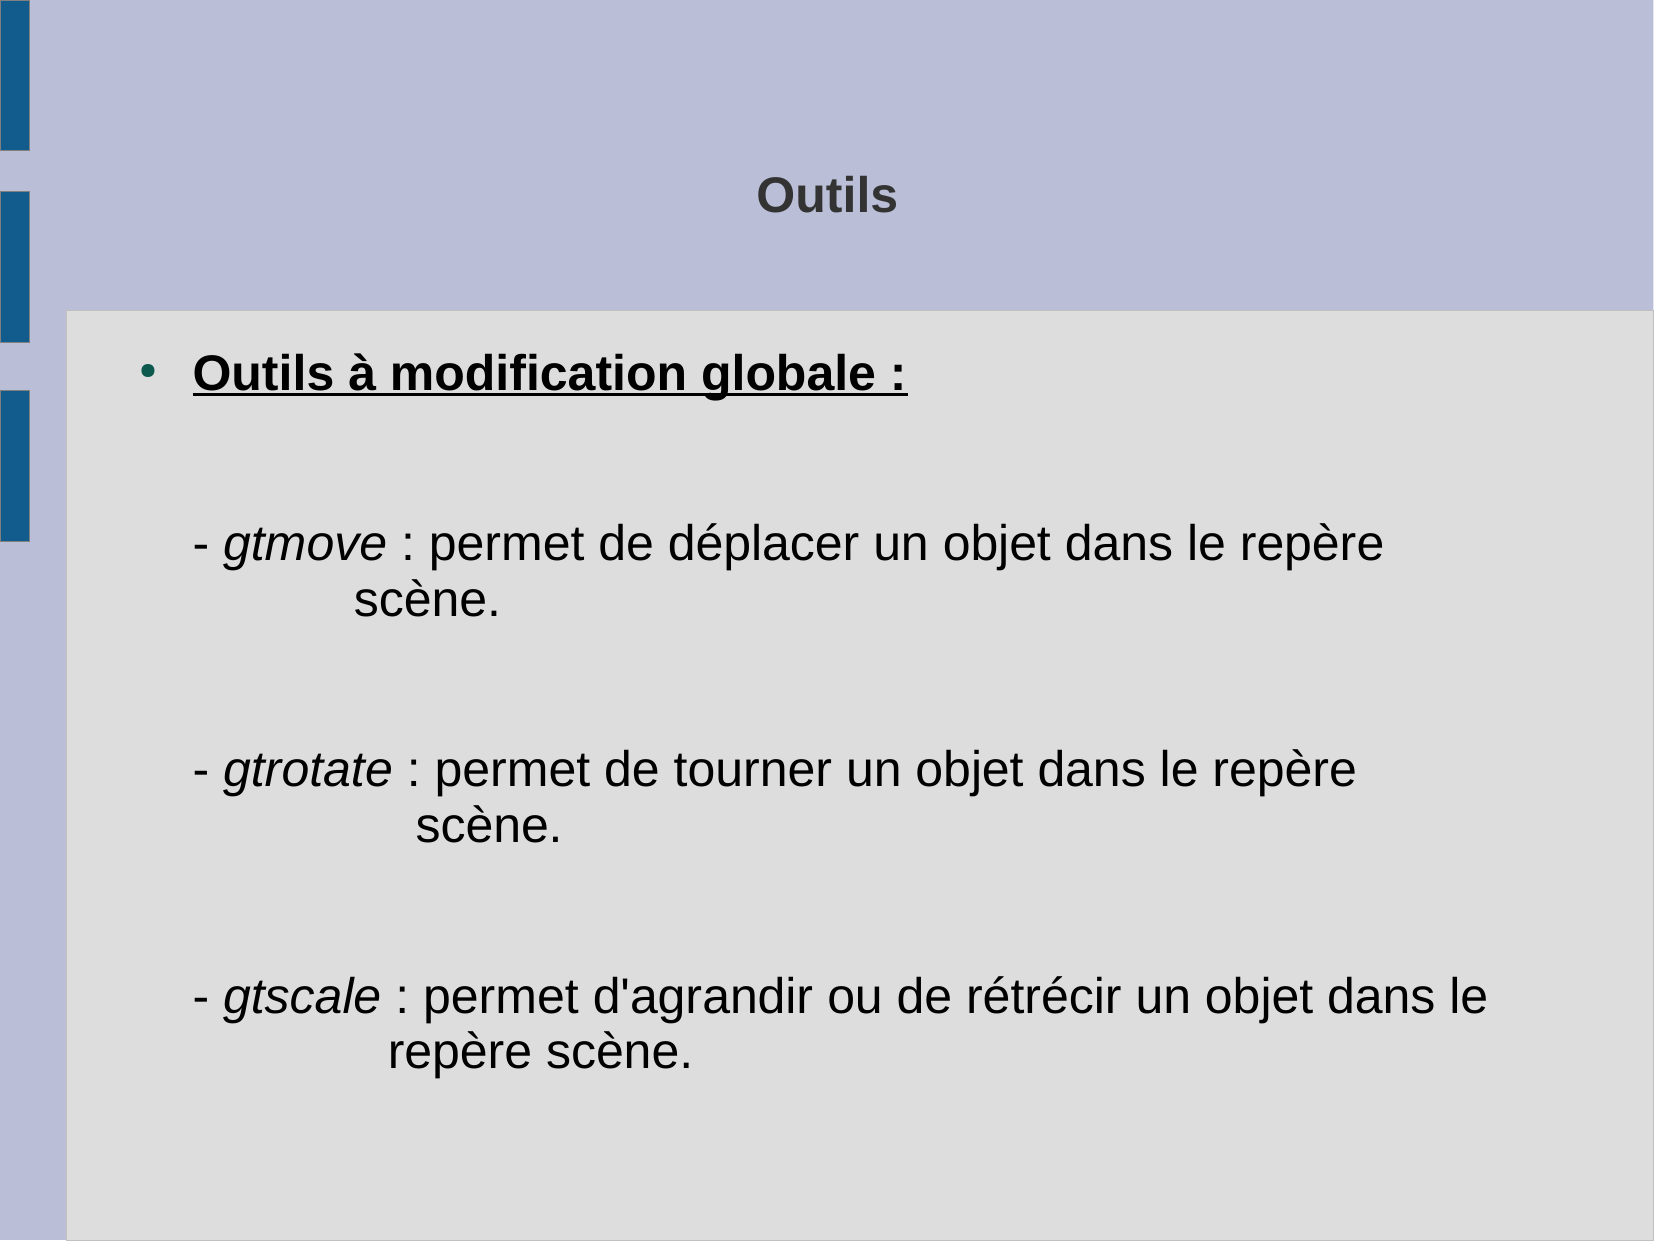

# Outils
Outils à modification globale :
- gtmove : permet de déplacer un objet dans le repère 	 scène.
- gtrotate : permet de tourner un objet dans le repère scène.
- gtscale : permet d'agrandir ou de rétrécir un objet dans le repère scène.